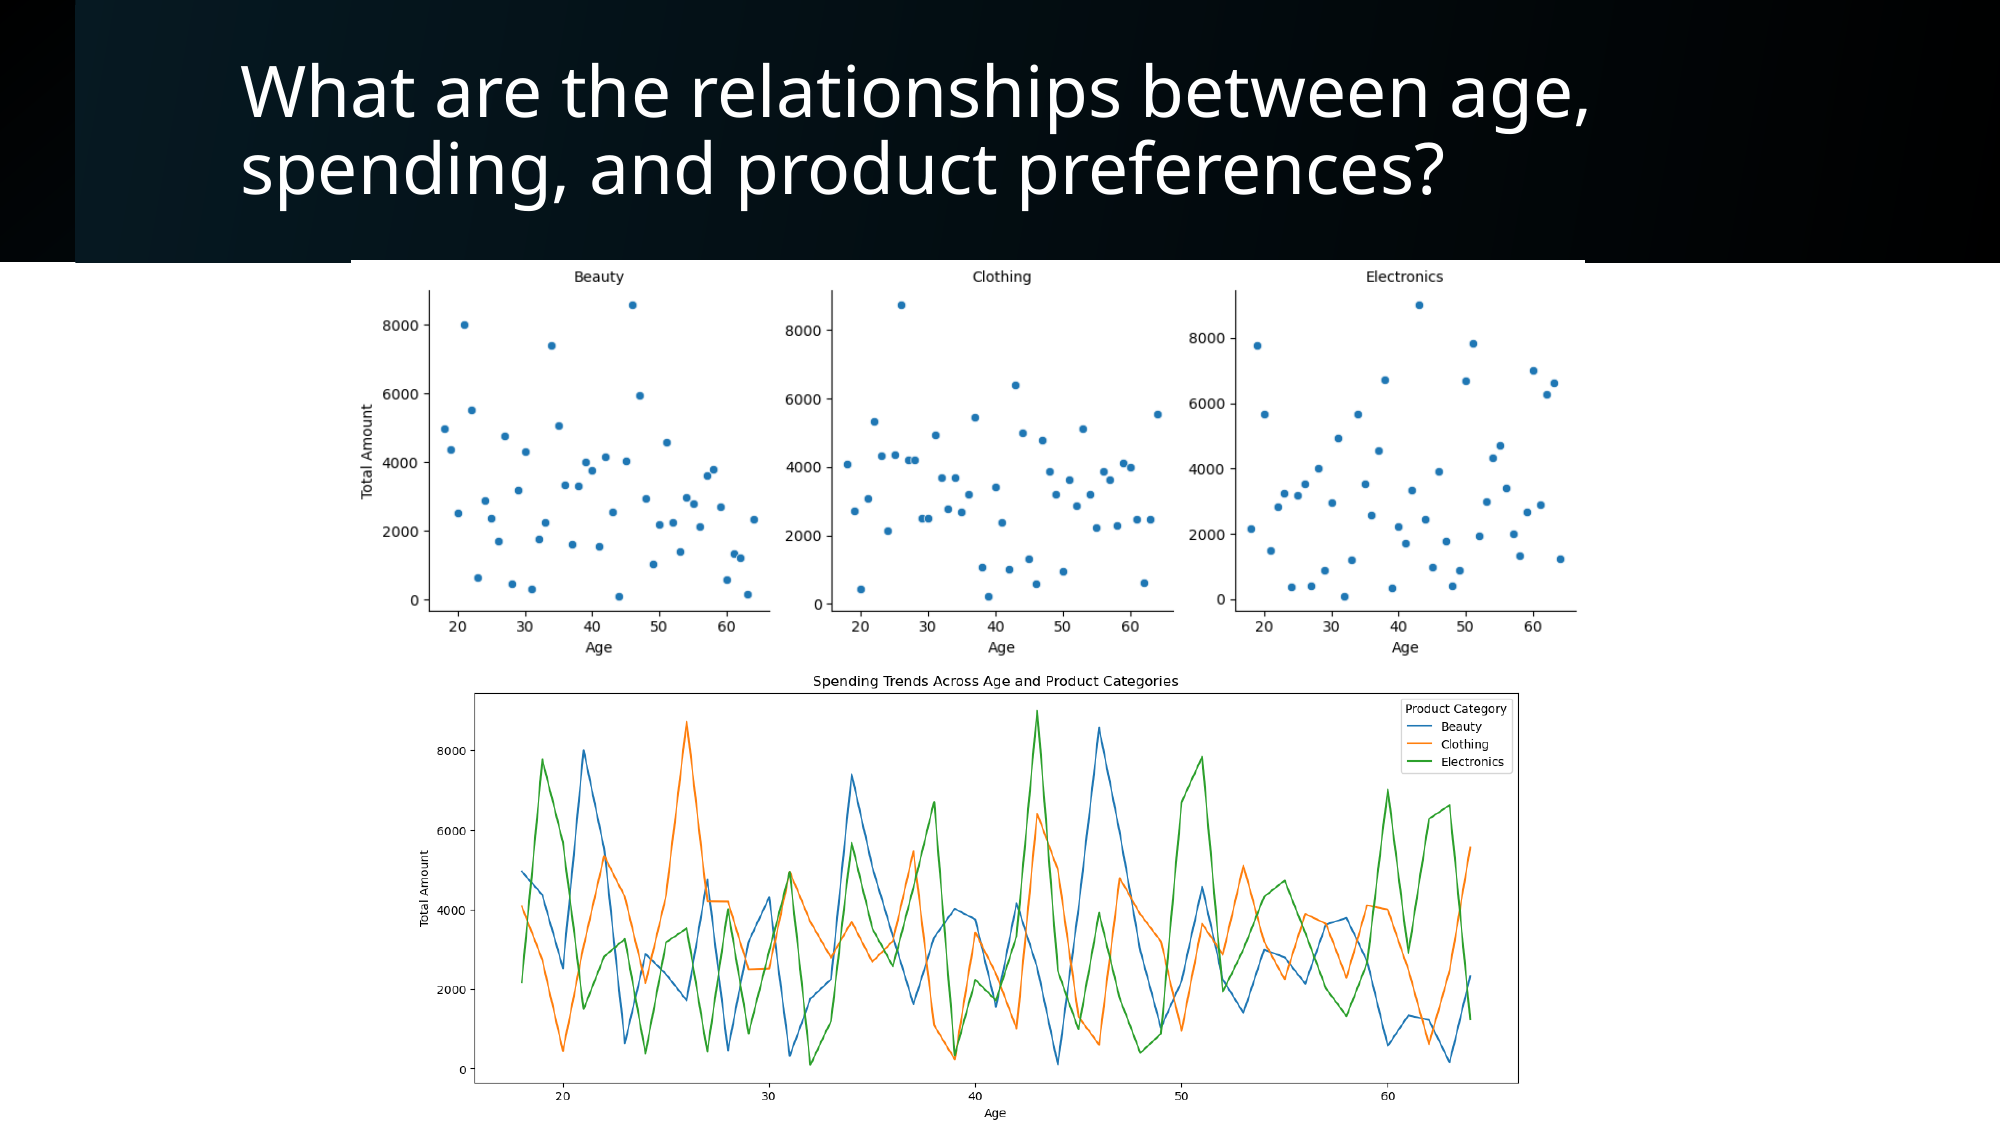

# What are the relationships between age, spending, and product preferences?